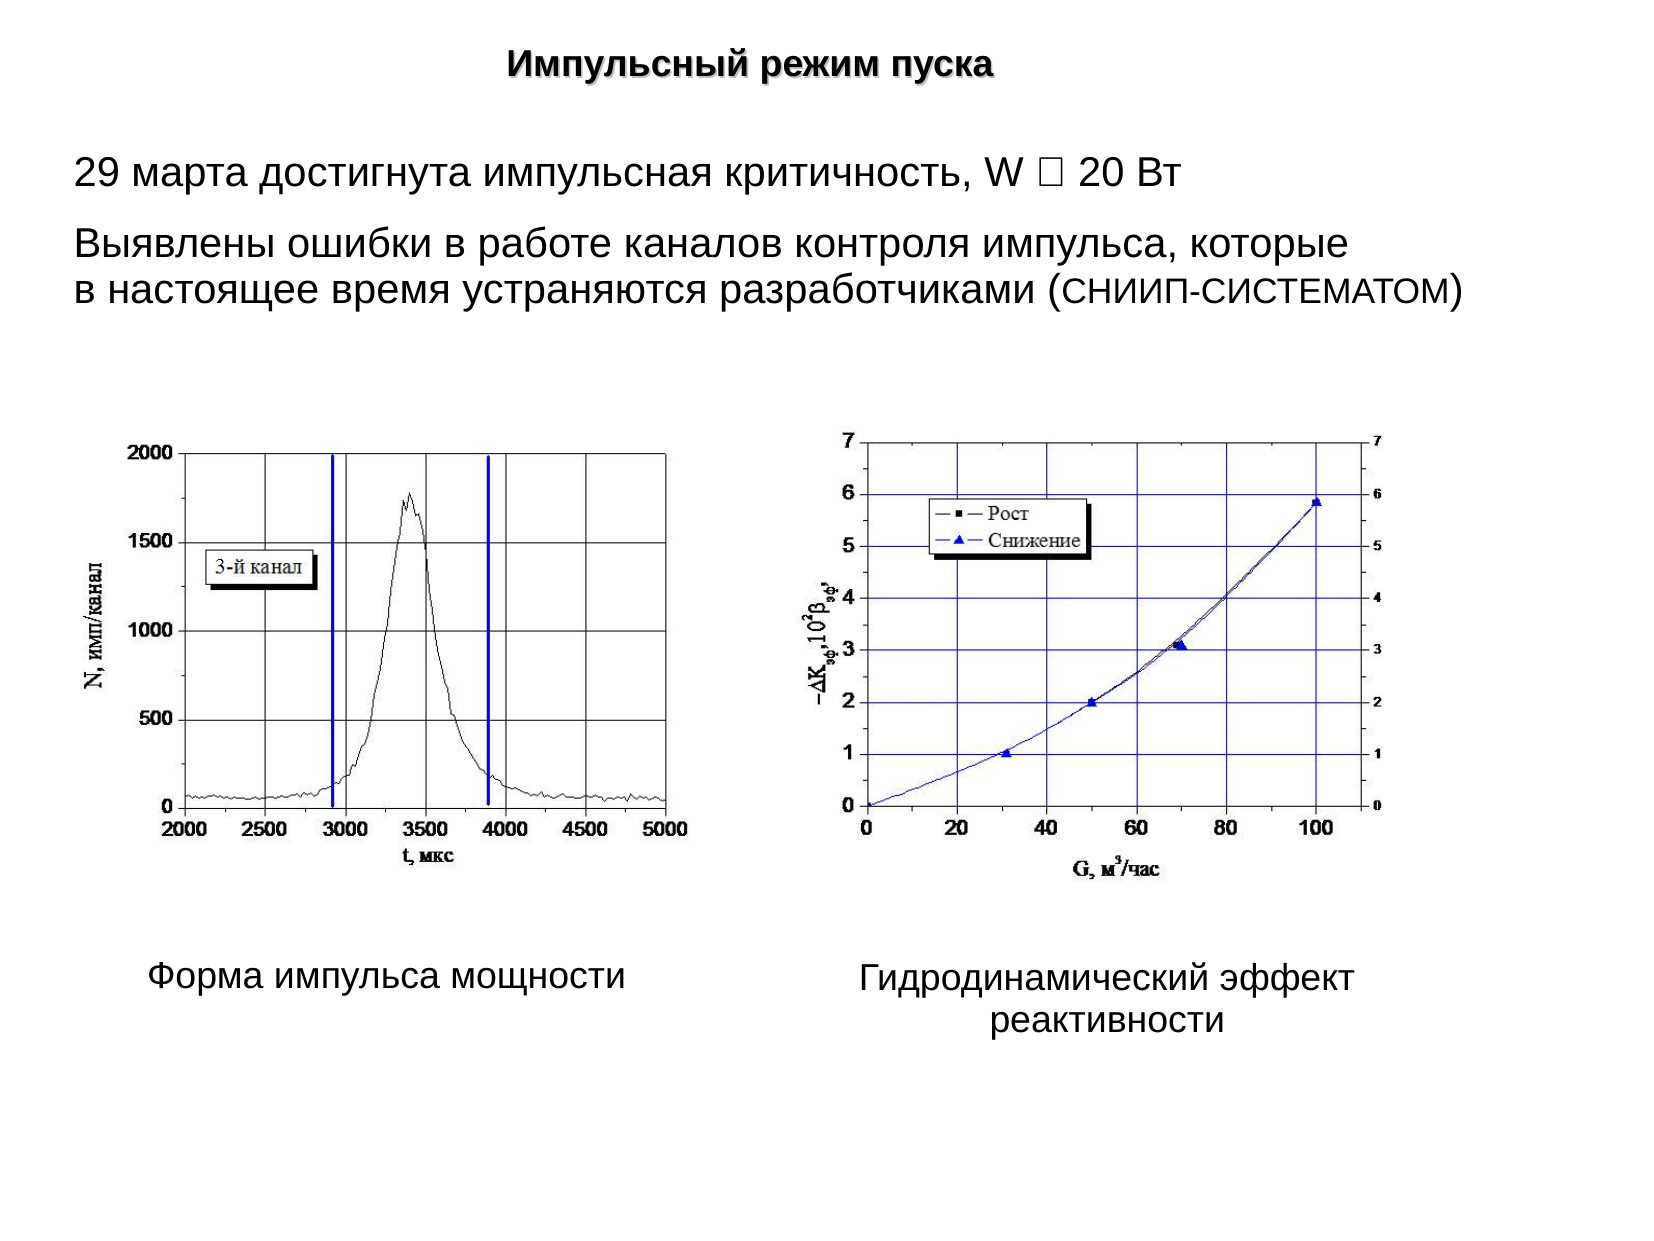

Импульсный режим пуска
29 марта достигнута импульсная критичность, W  20 Вт
Выявлены ошибки в работе каналов контроля импульса, которые
в настоящее время устраняются разработчиками (СНИИП-СИСТЕМАТОМ)
Форма импульса мощности
Гидродинамический эффект реактивности